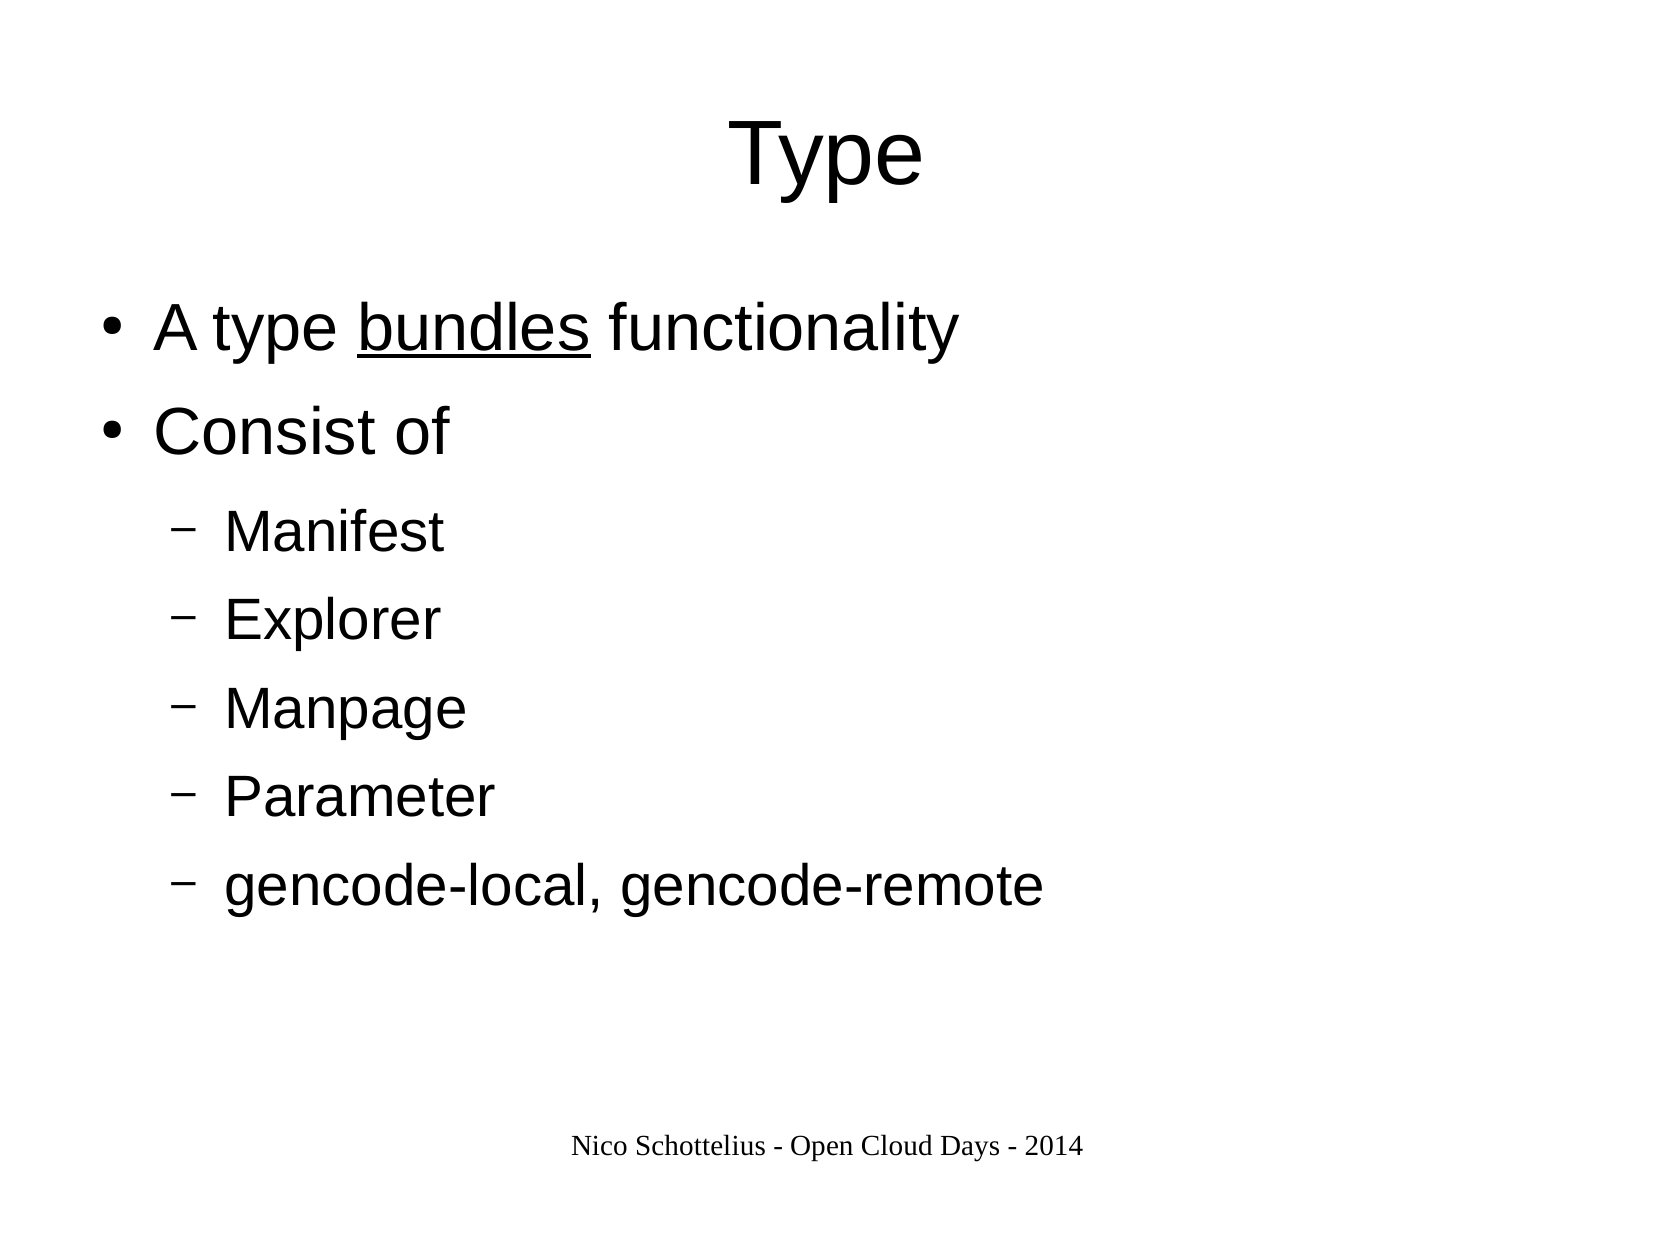

# Type
A type bundles functionality
Consist of
Manifest
Explorer
Manpage
Parameter
gencode-local, gencode-remote
Nico Schottelius - Open Cloud Days - 2014